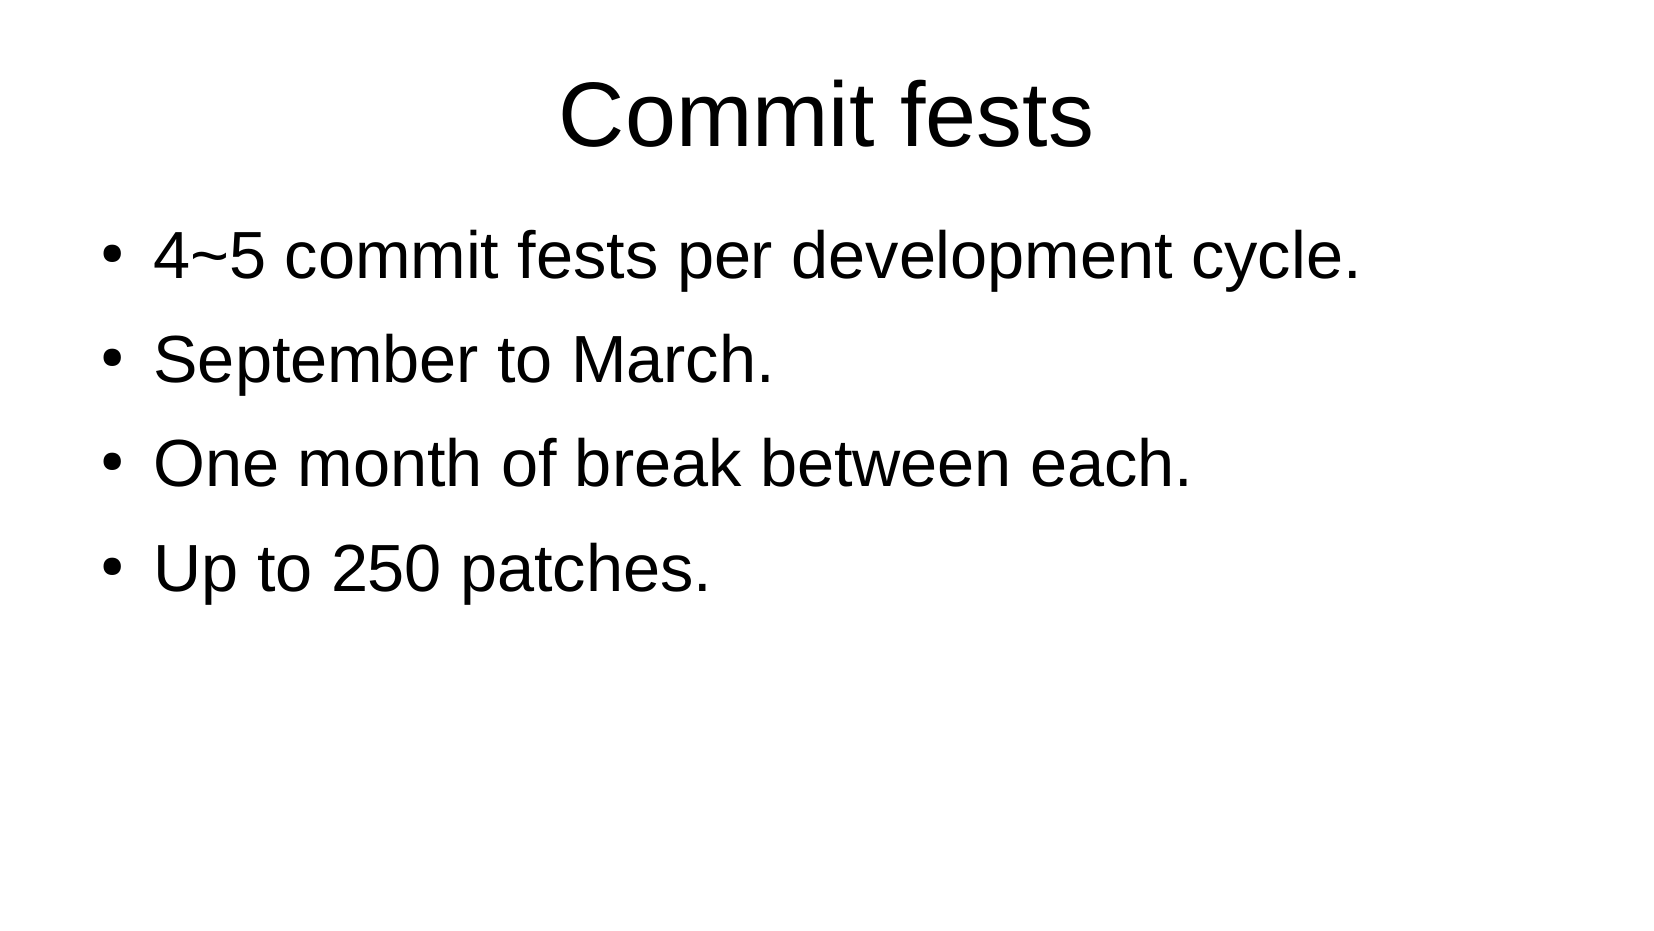

# Commit fests
4~5 commit fests per development cycle.
September to March.
One month of break between each.
Up to 250 patches.